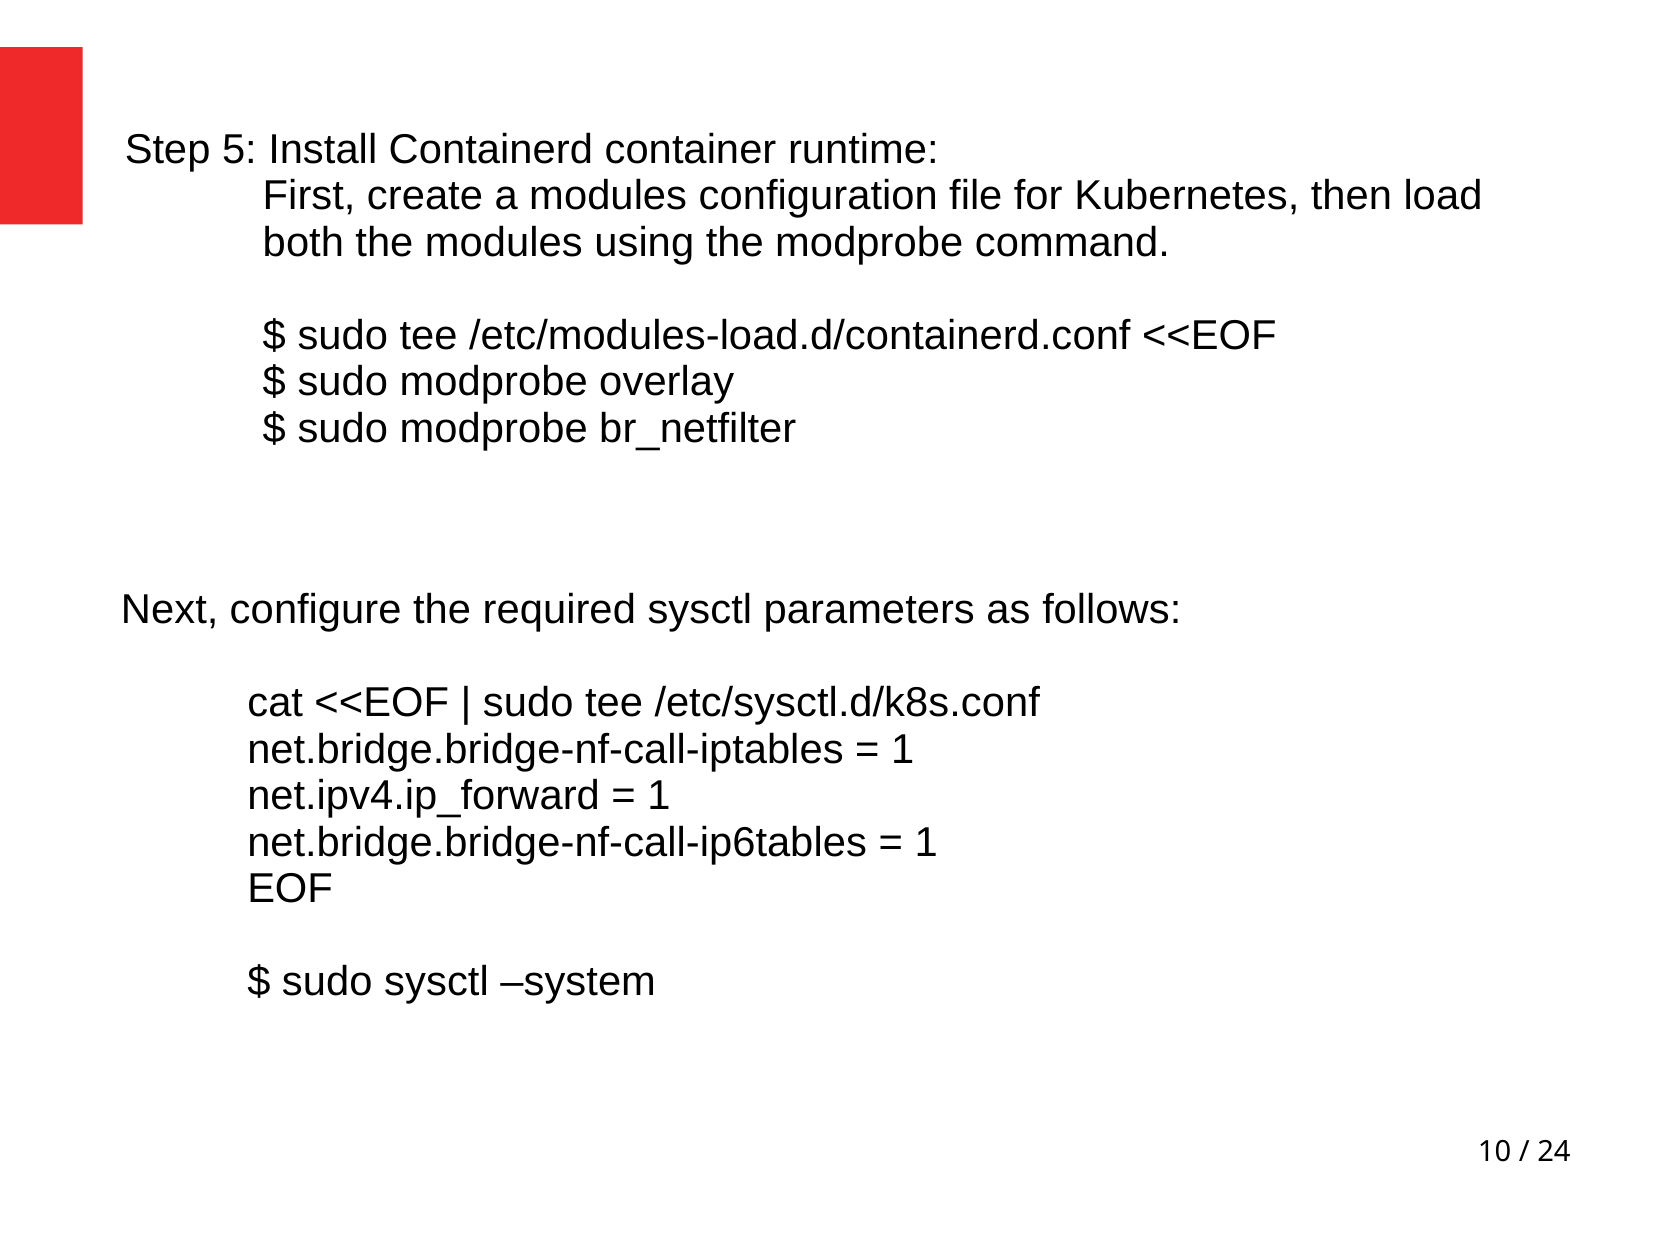

Step 5: Install Containerd container runtime:
 First, create a modules configuration file for Kubernetes, then load both the modules using the modprobe command.
 $ sudo tee /etc/modules-load.d/containerd.conf <<EOF
 $ sudo modprobe overlay
 $ sudo modprobe br_netfilter
 Next, configure the required sysctl parameters as follows:
 cat <<EOF | sudo tee /etc/sysctl.d/k8s.conf
 net.bridge.bridge-nf-call-iptables = 1
 net.ipv4.ip_forward = 1
 net.bridge.bridge-nf-call-ip6tables = 1
 EOF
 $ sudo sysctl –system
10